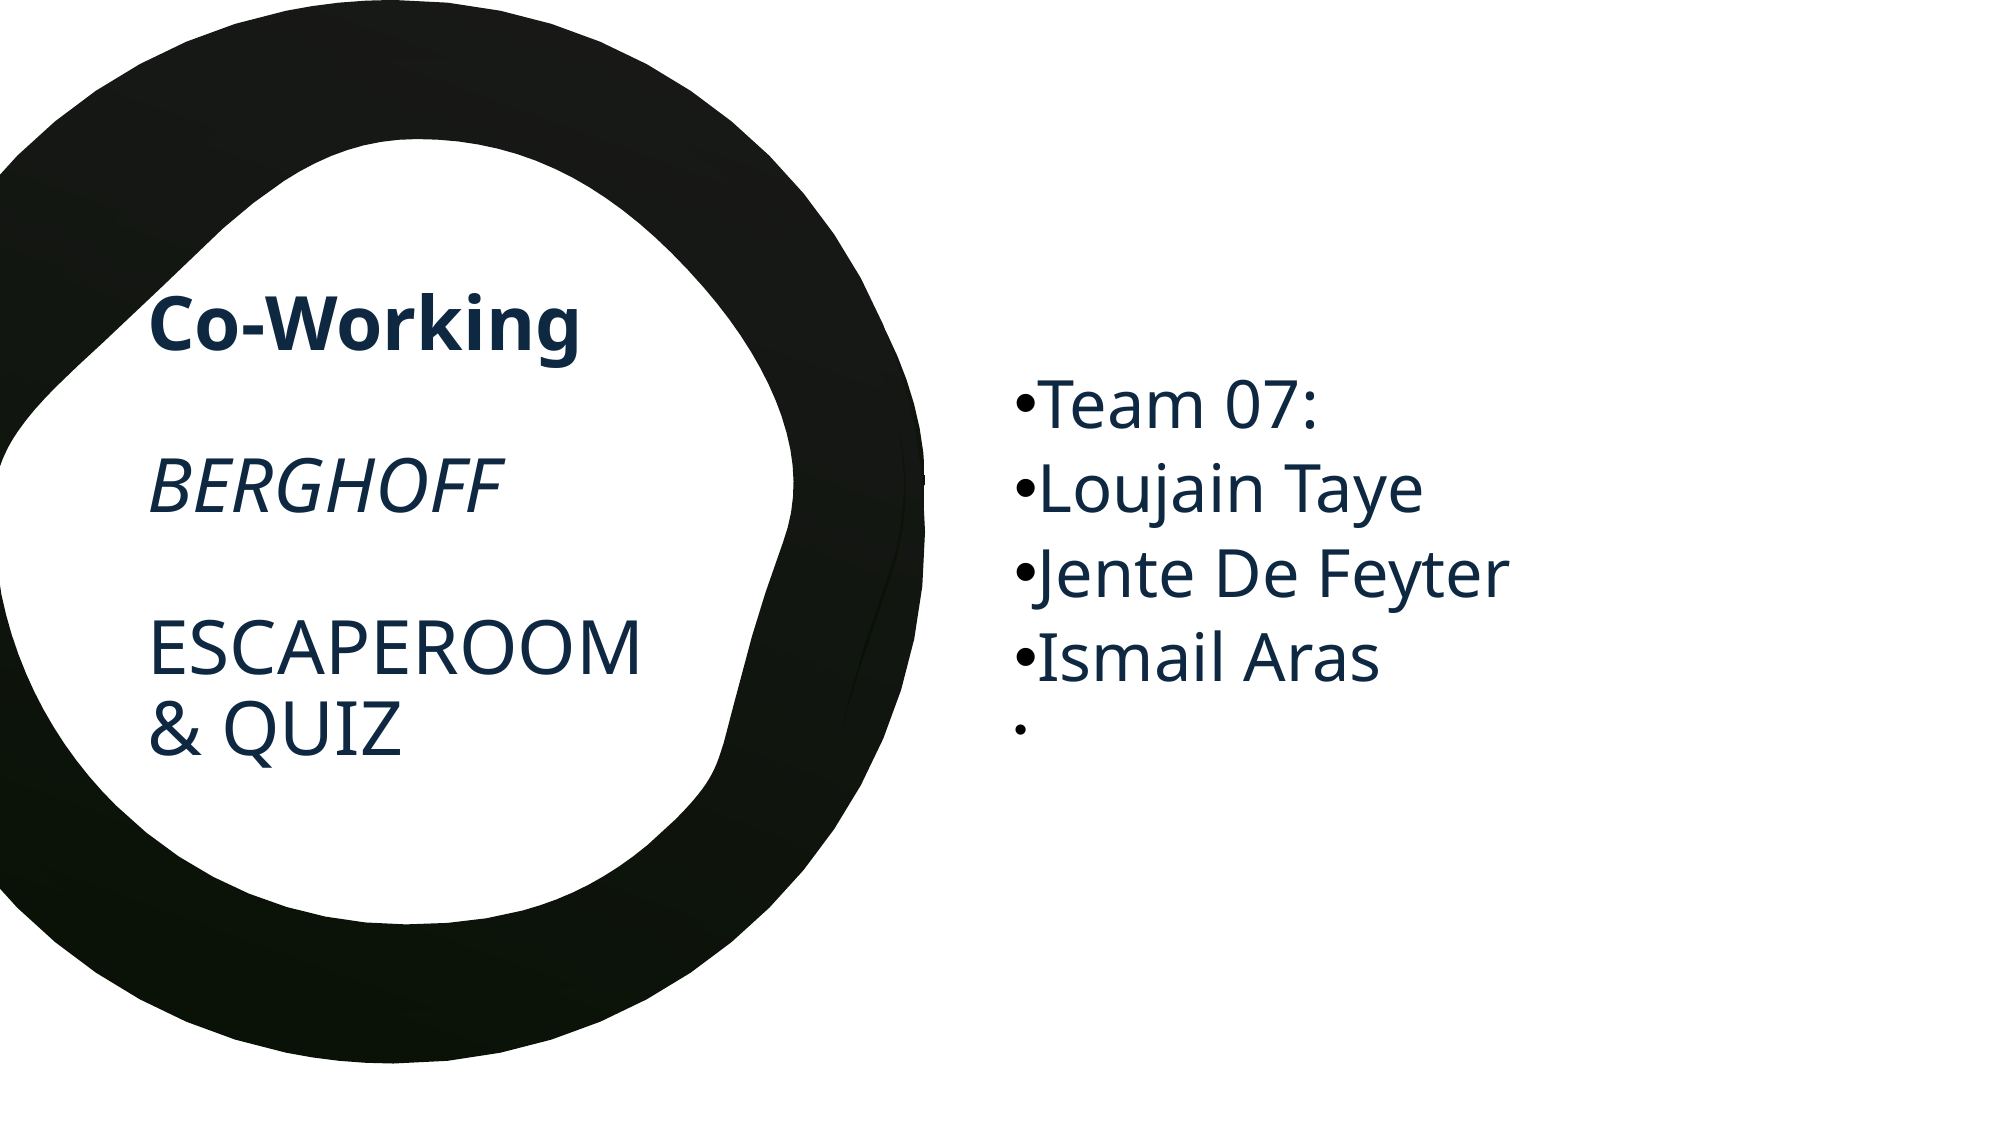

Team 07:
Loujain Taye
Jente De Feyter
Ismail Aras
# Co-Working BERGHOFF ESCAPEROOM & QUIZ